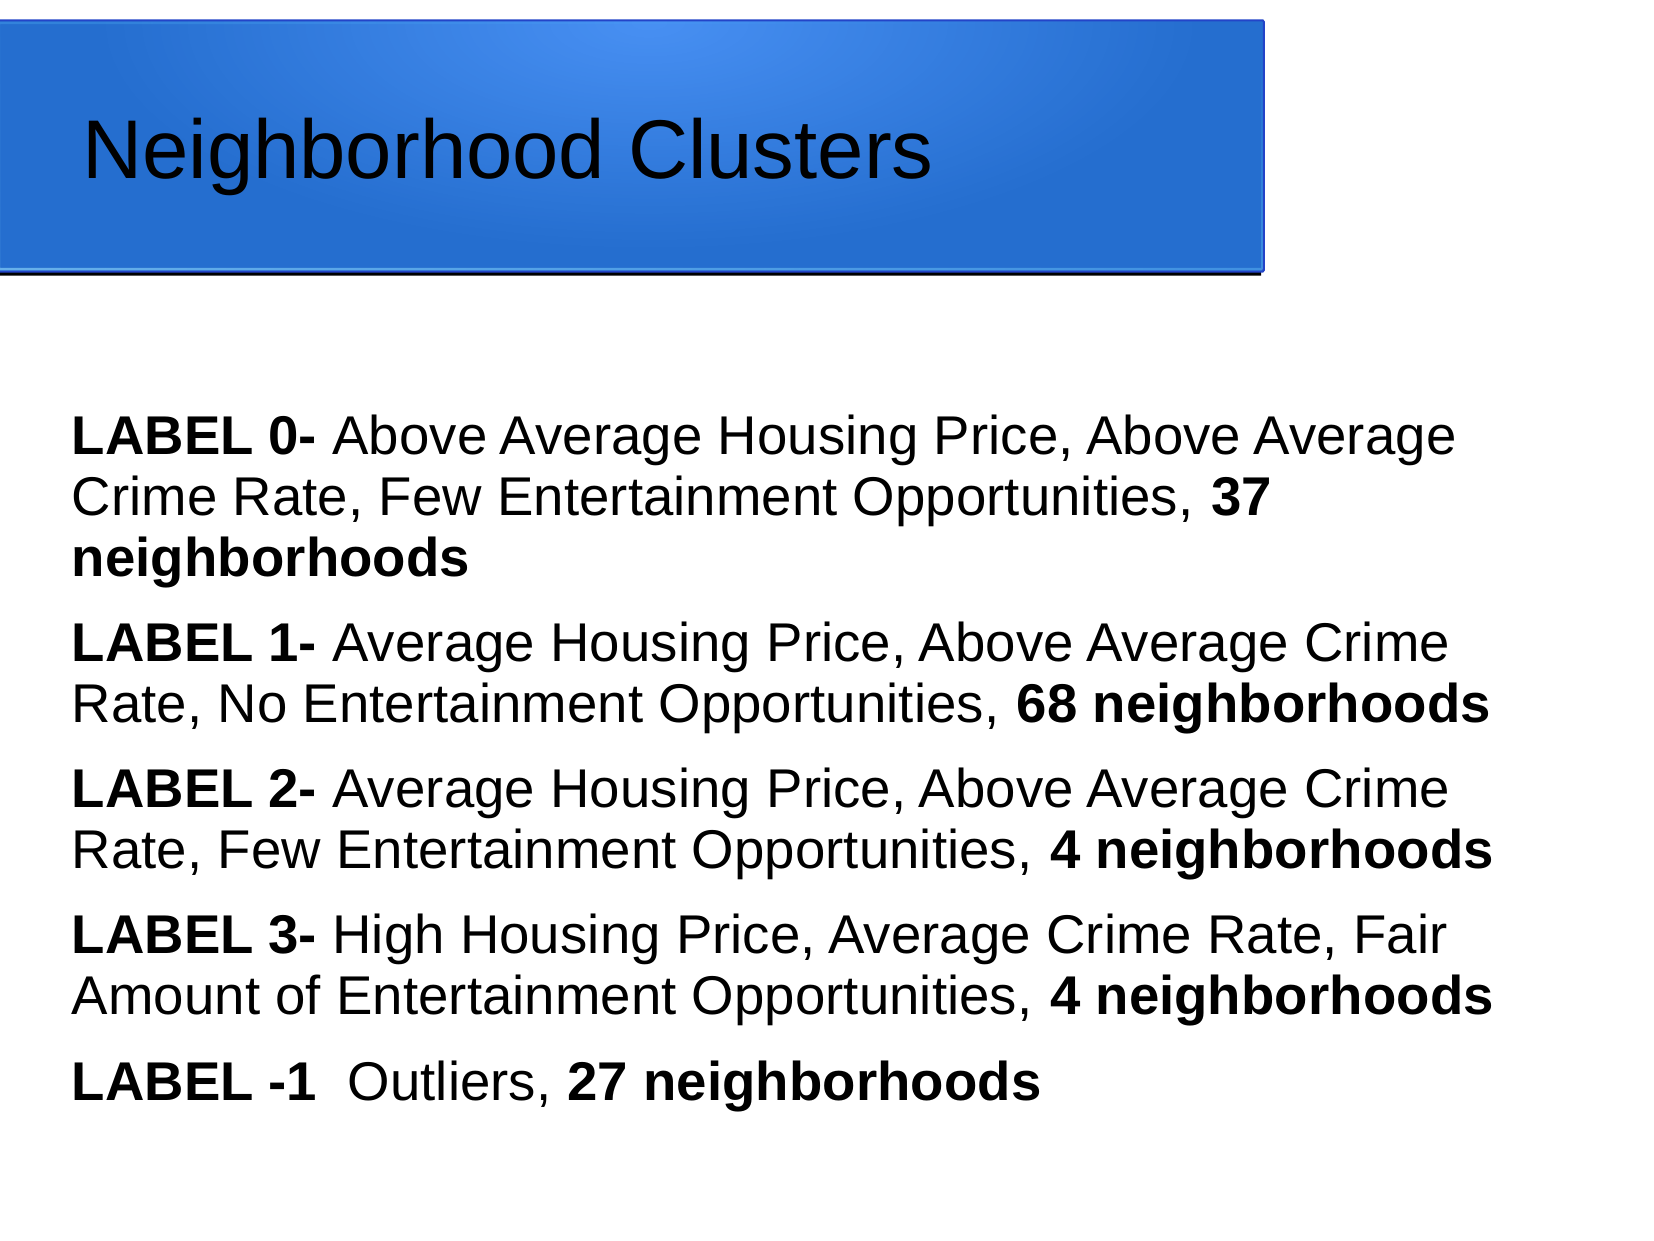

# Neighborhood Clusters
LABEL 0- Above Average Housing Price, Above Average Crime Rate, Few Entertainment Opportunities, 37 neighborhoods
LABEL 1- Average Housing Price, Above Average Crime Rate, No Entertainment Opportunities, 68 neighborhoods
LABEL 2- Average Housing Price, Above Average Crime Rate, Few Entertainment Opportunities, 4 neighborhoods
LABEL 3- High Housing Price, Average Crime Rate, Fair Amount of Entertainment Opportunities, 4 neighborhoods
LABEL -1 Outliers, 27 neighborhoods